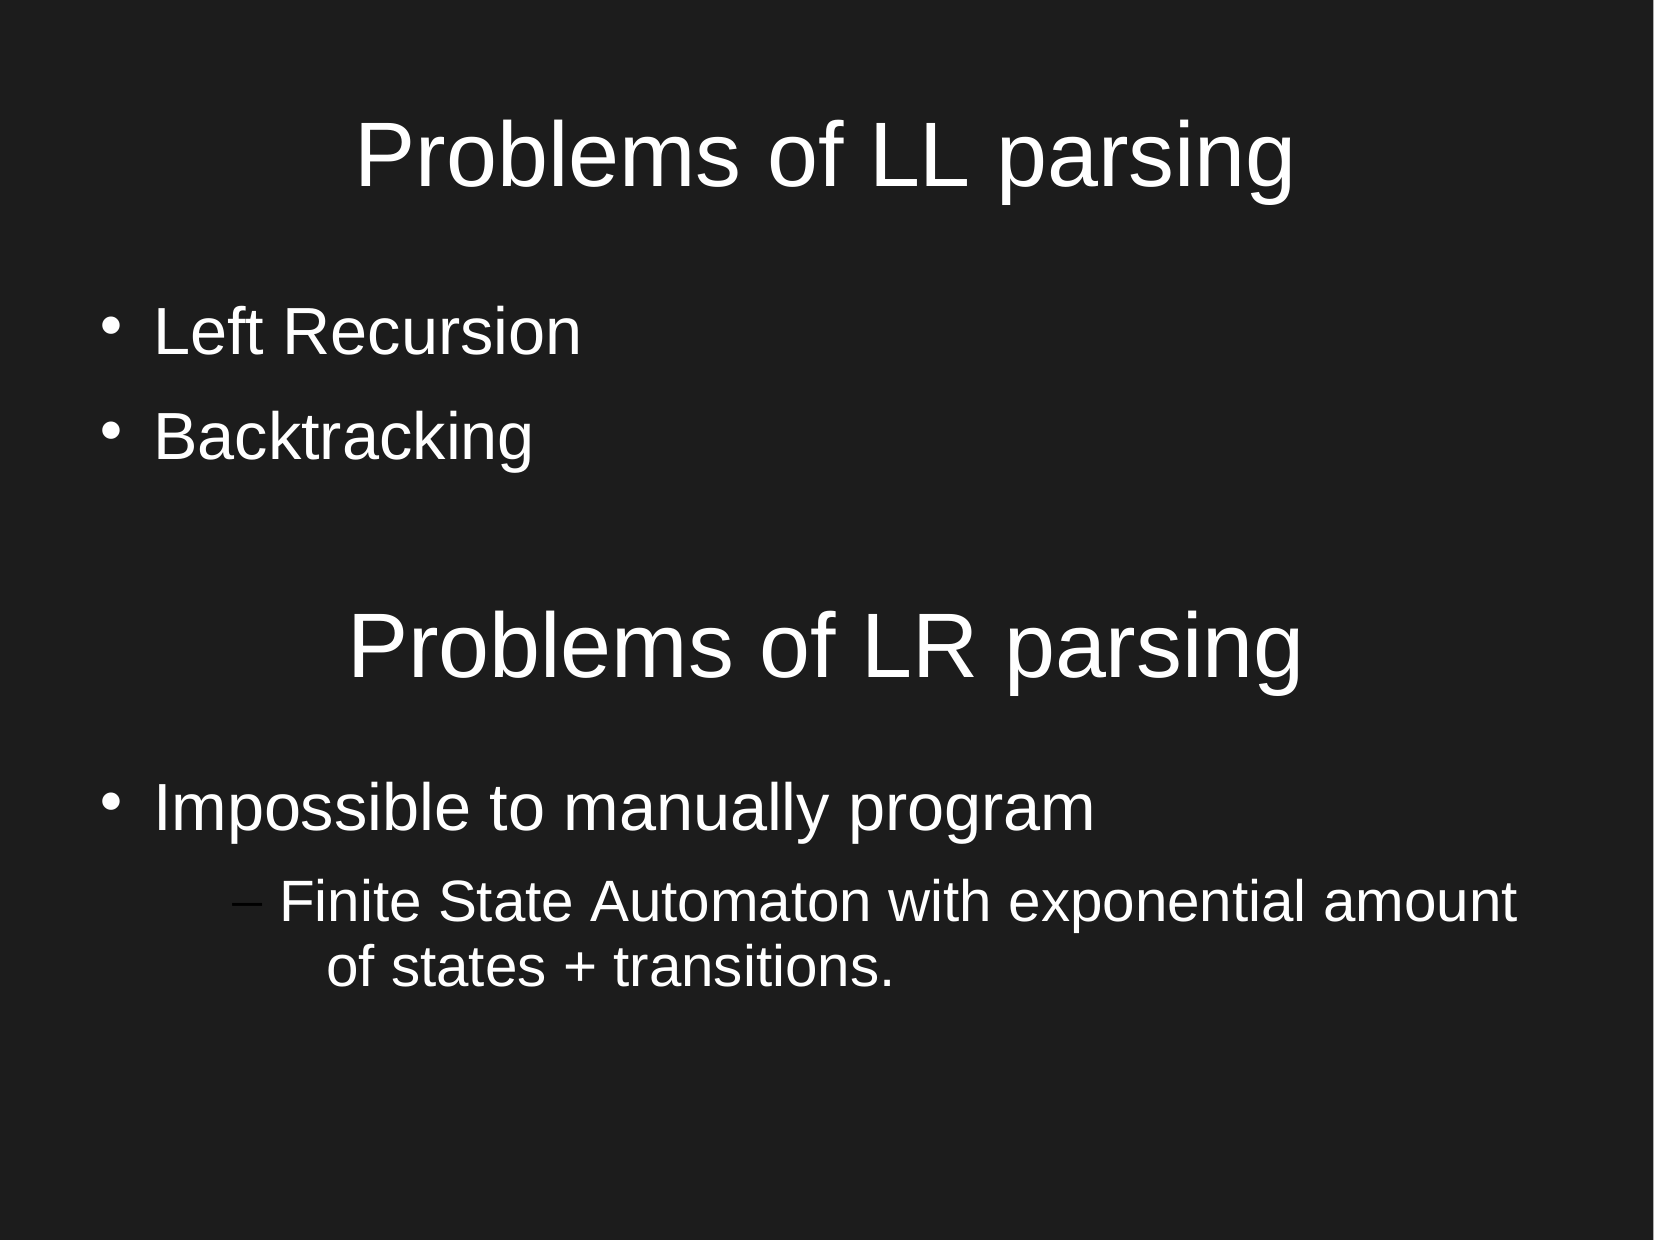

# Problems of LL parsing
Left Recursion
Backtracking
Problems of LR parsing
Impossible to manually program
Finite State Automaton with exponential amount of states + transitions.